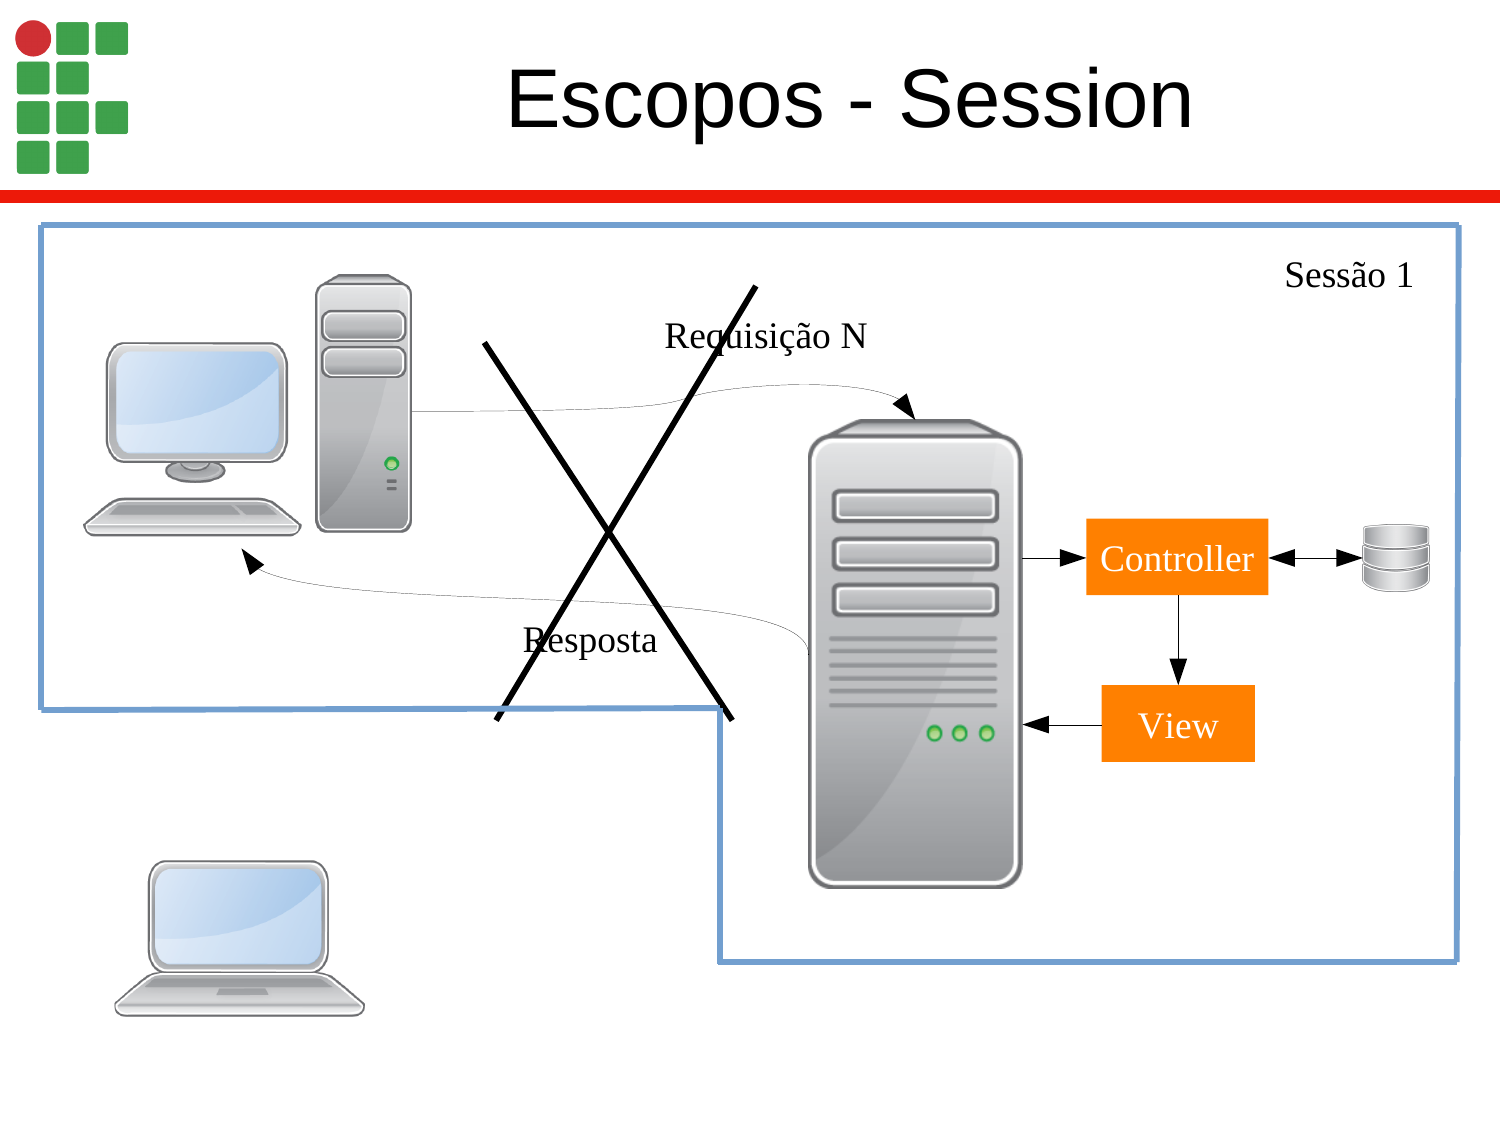

# Escopos - Session
Sessão 1
Requisição N
Controller
Resposta
View